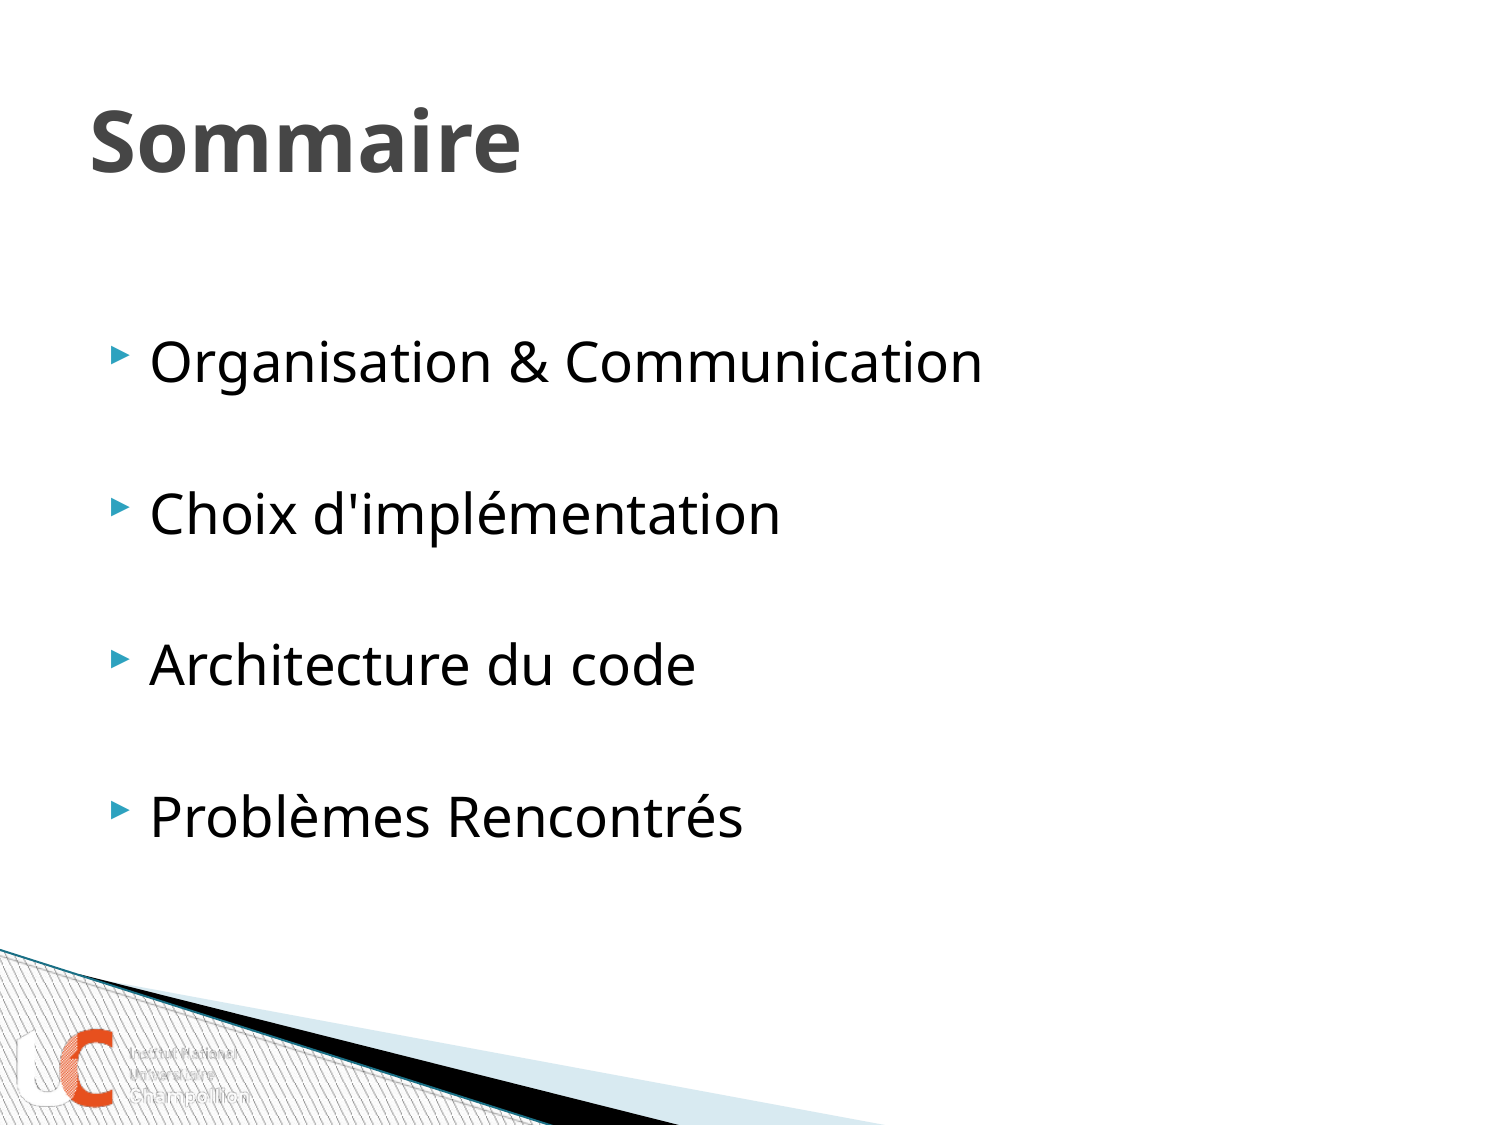

Sommaire
# Organisation & Communication
Choix d'implémentation
Architecture du code
Problèmes Rencontrés